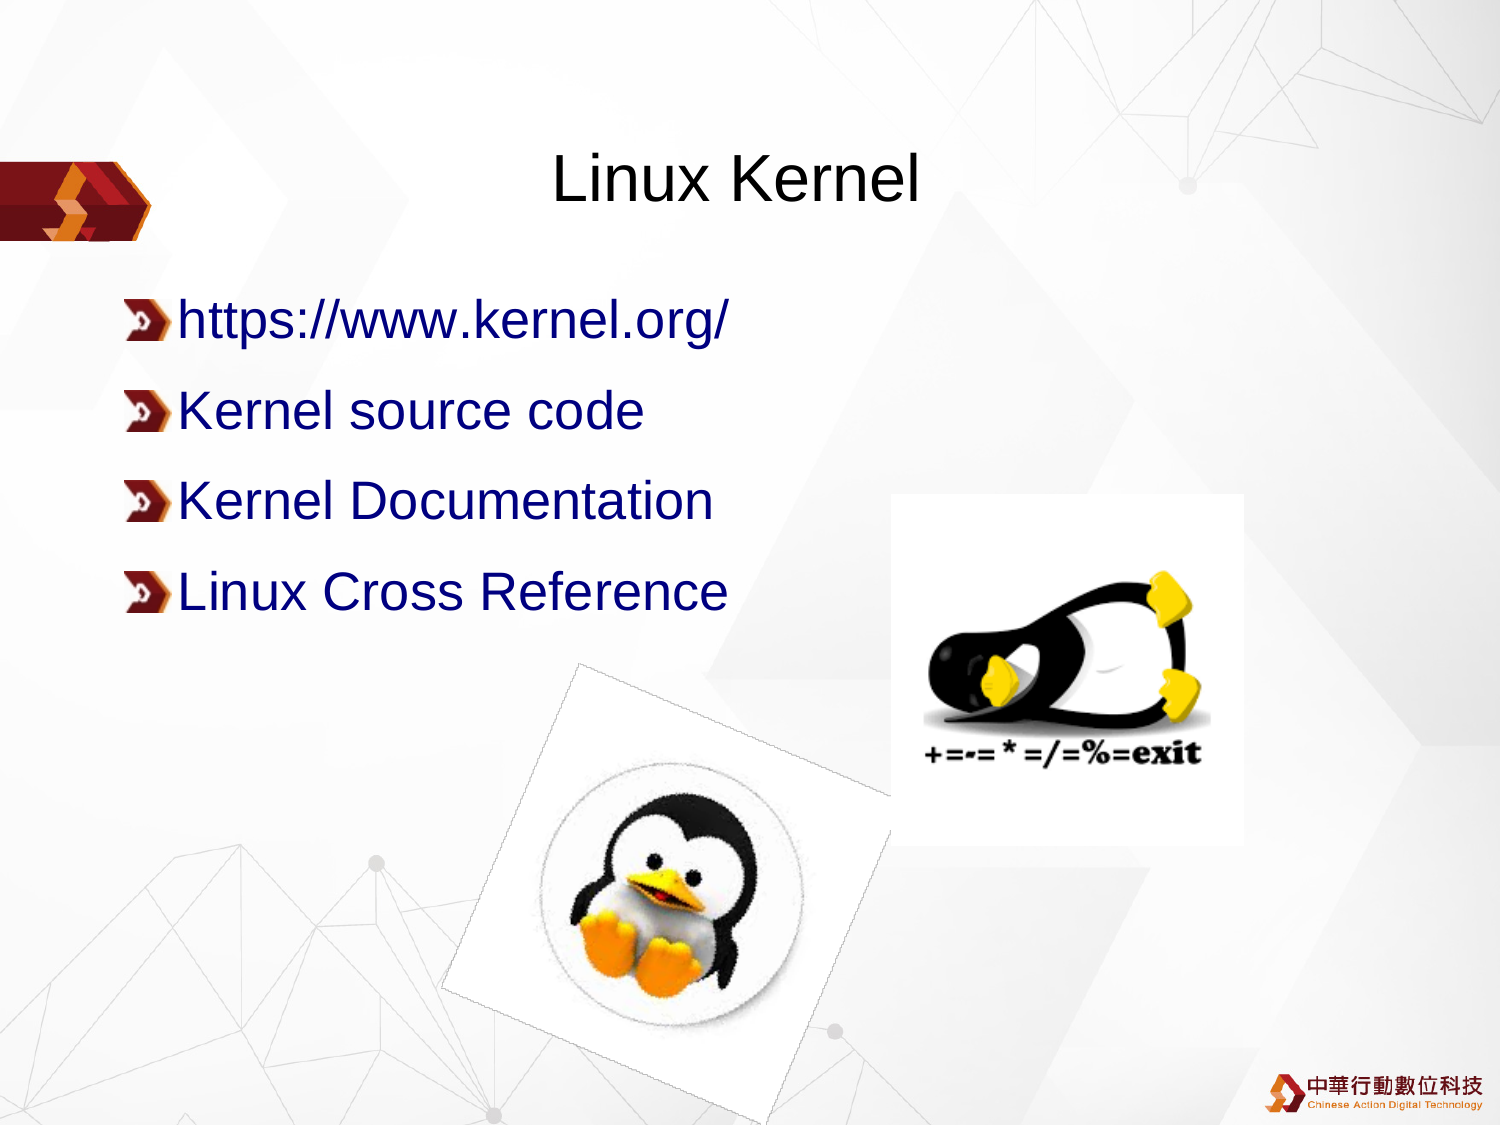

# Linux Kernel
https://www.kernel.org/
Kernel source code
Kernel Documentation
Linux Cross Reference